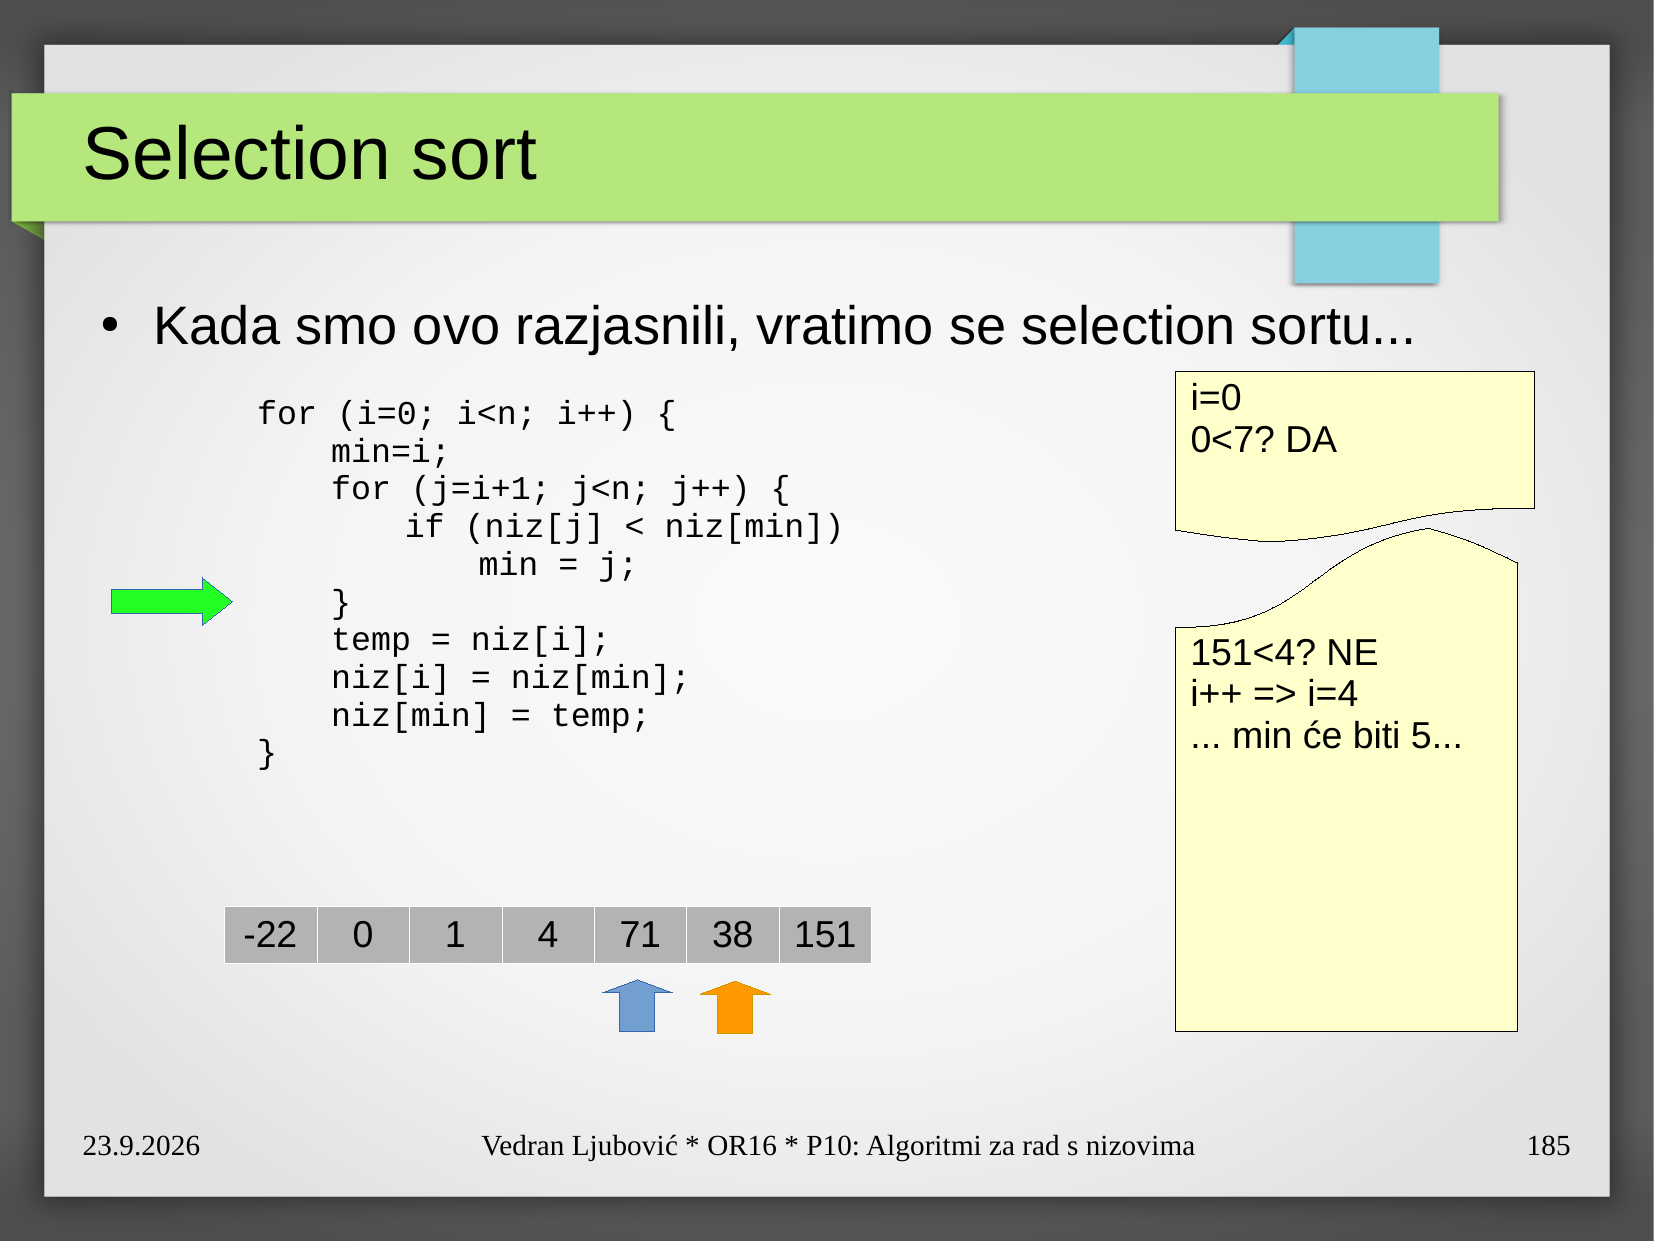

# Selection sort
Kada smo ovo razjasnili, vratimo se selection sortu...
i=0
0<7? DA
for (i=0; i<n; i++) {
	min=i;
	for (j=i+1; j<n; j++) {
		if (niz[j] < niz[min])
			min = j;
	}
	temp = niz[i];
	niz[i] = niz[min];
	niz[min] = temp;
}
151<4? NE
i++ => i=4
... min će biti 5...
| -22 | 0 | 1 | 4 | 71 | 38 | 151 |
| --- | --- | --- | --- | --- | --- | --- |
Vedran Ljubović * OR16 * P10: Algoritmi za rad s nizovima
185